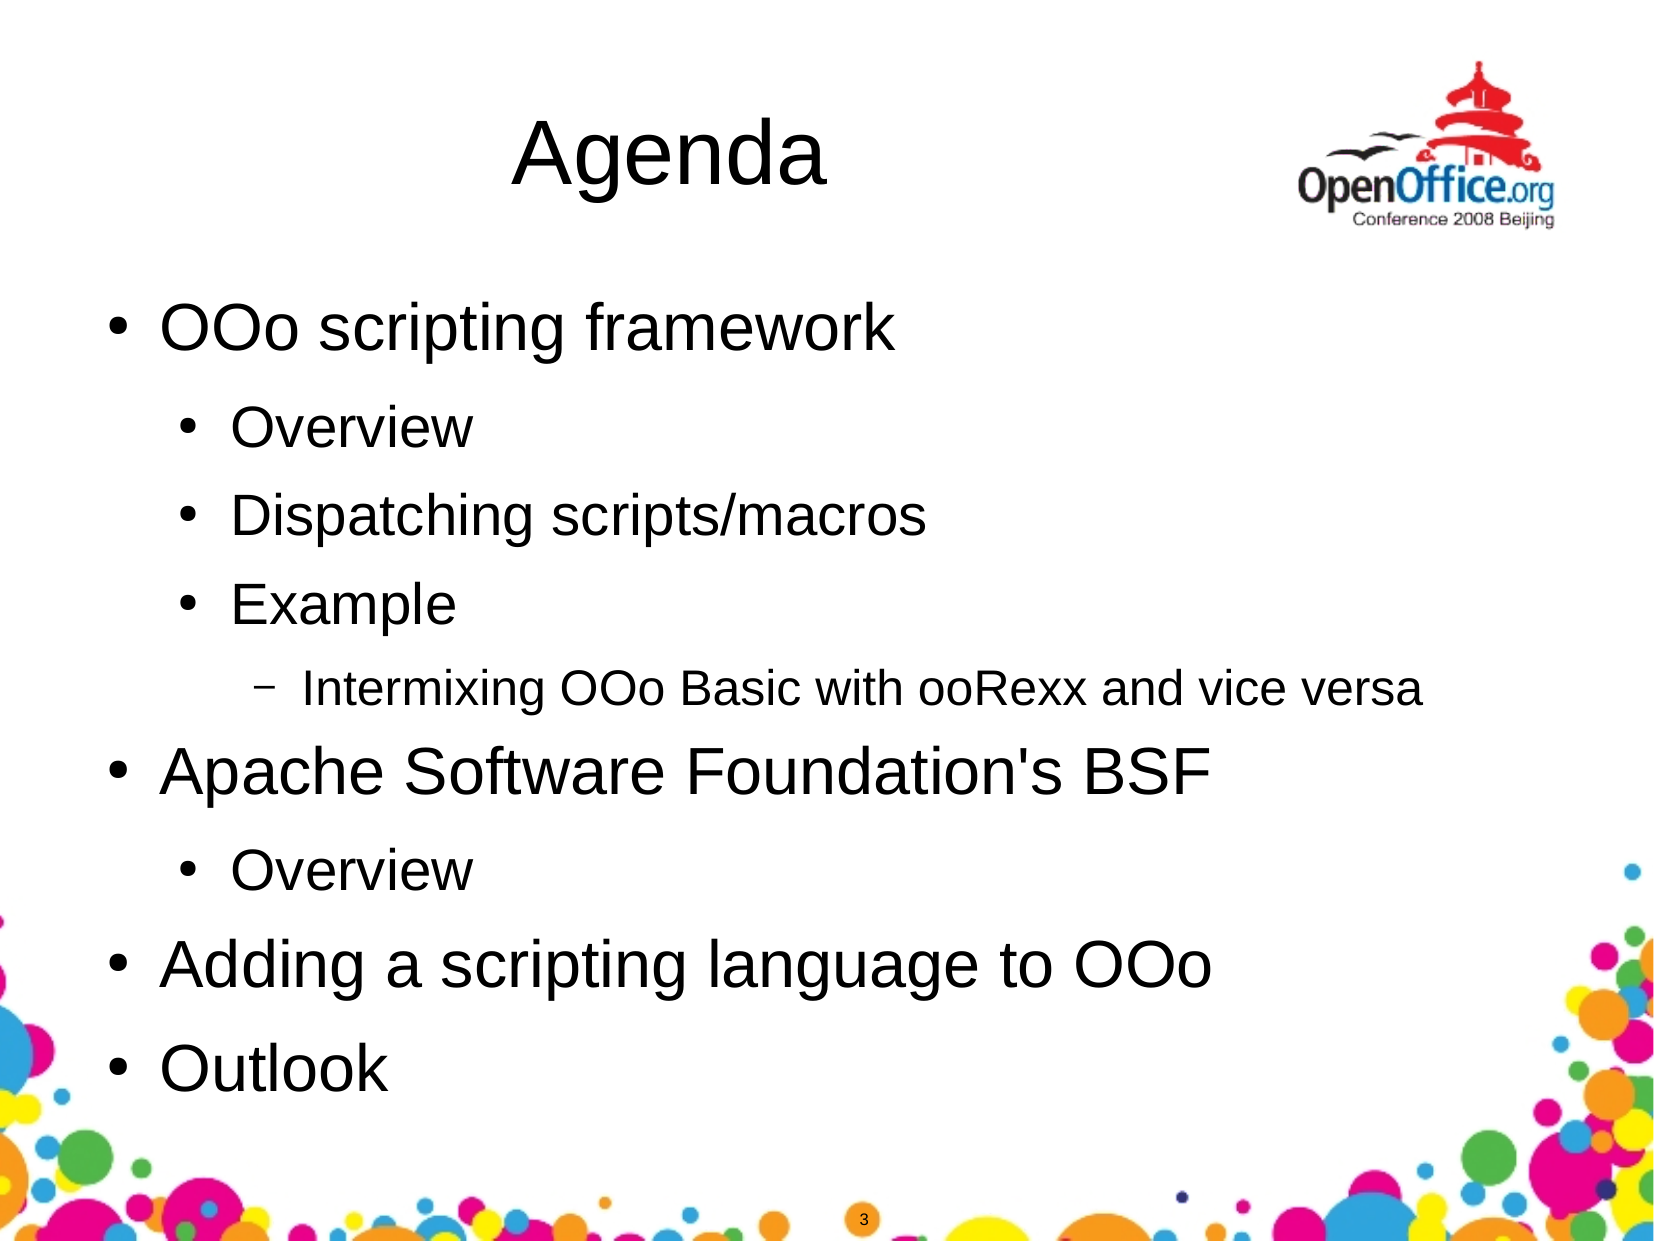

# Agenda
OOo scripting framework
Overview
Dispatching scripts/macros
Example
Intermixing OOo Basic with ooRexx and vice versa
Apache Software Foundation's BSF
Overview
Adding a scripting language to OOo
Outlook
3